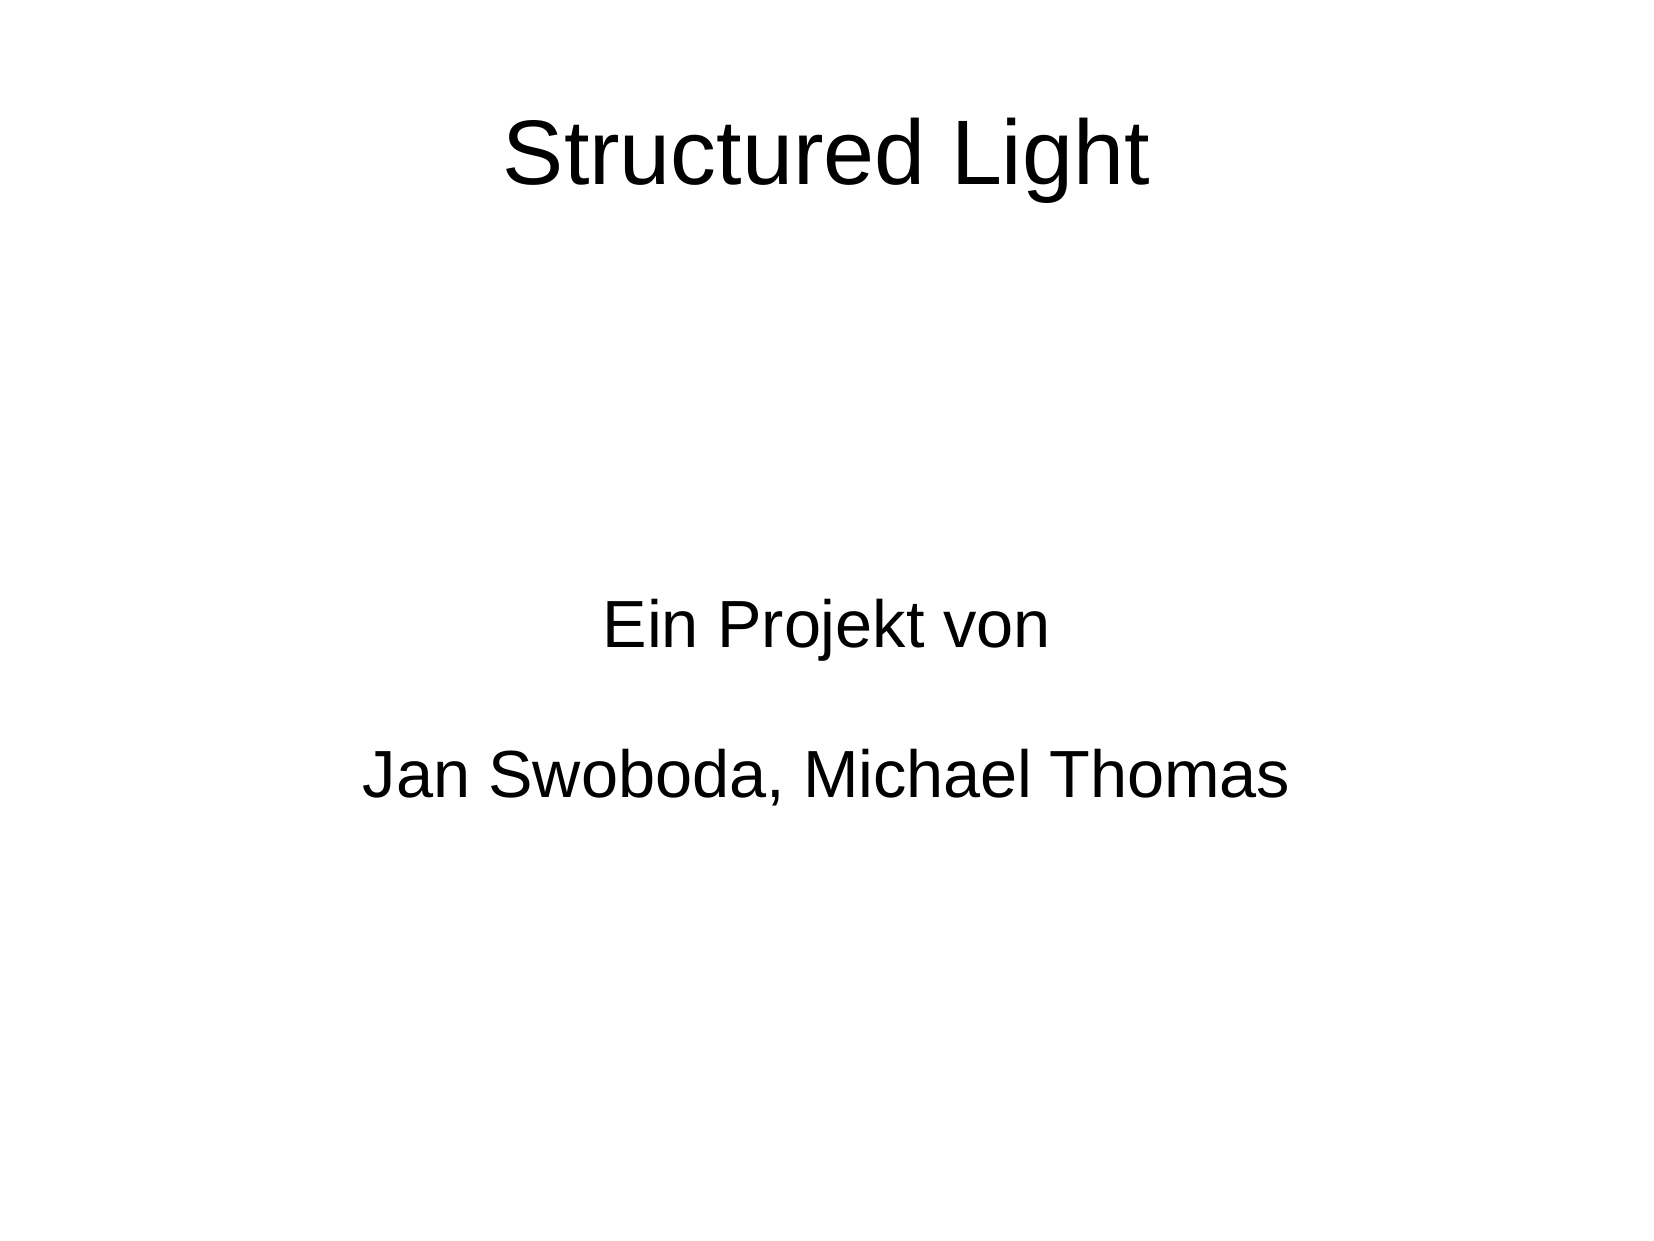

# Structured Light
Ein Projekt von
Jan Swoboda, Michael Thomas